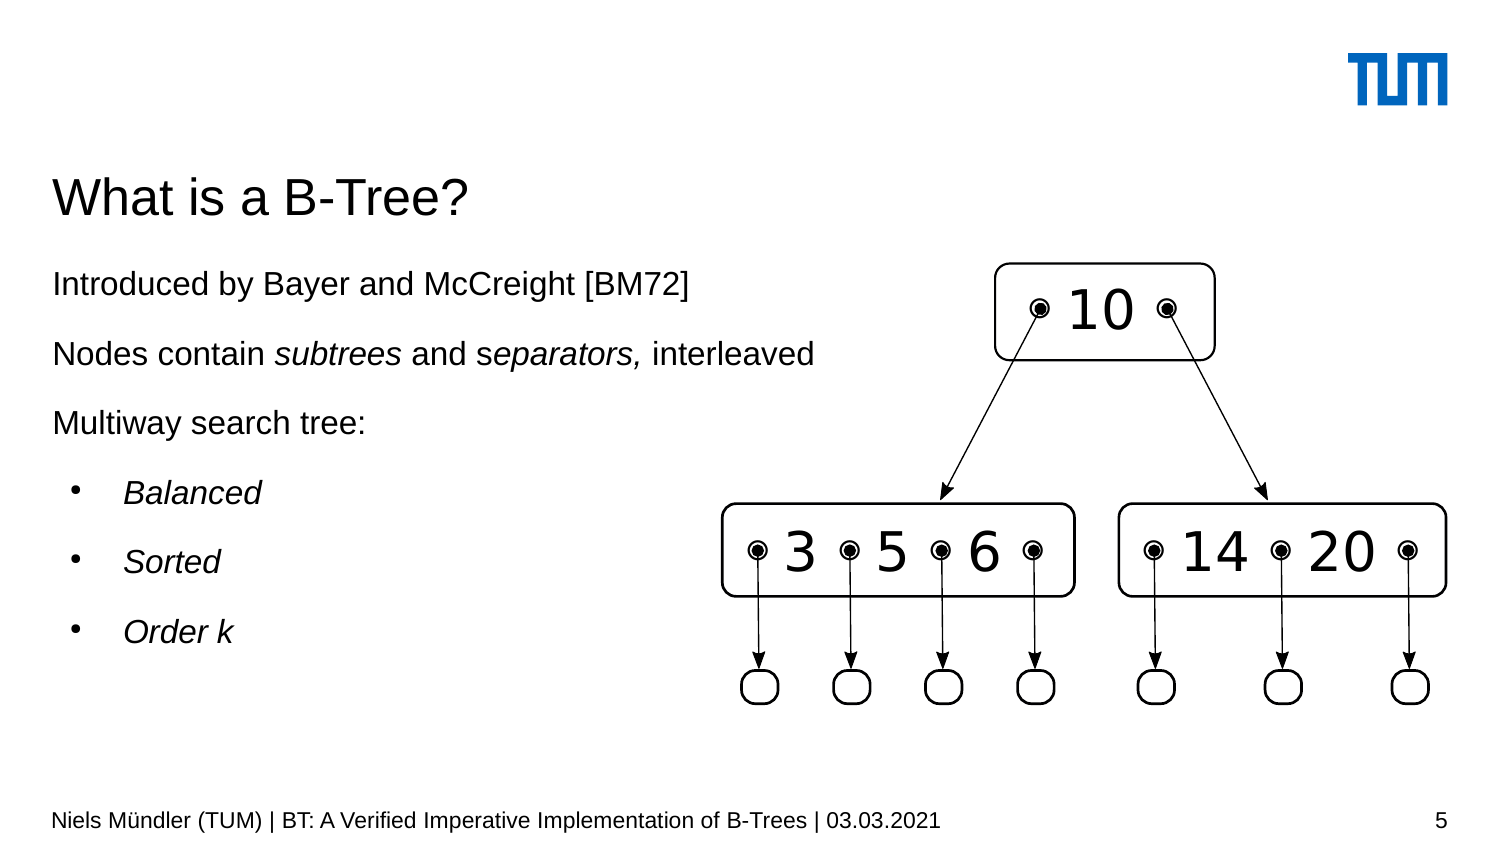

# What is a B-Tree?
Introduced by Bayer and McCreight [BM72]
Nodes contain subtrees and separators, interleaved
Multiway search tree:
Balanced
Sorted
Order k
Niels Mündler (TUM) | BT: A Verified Imperative Implementation of B-Trees
5